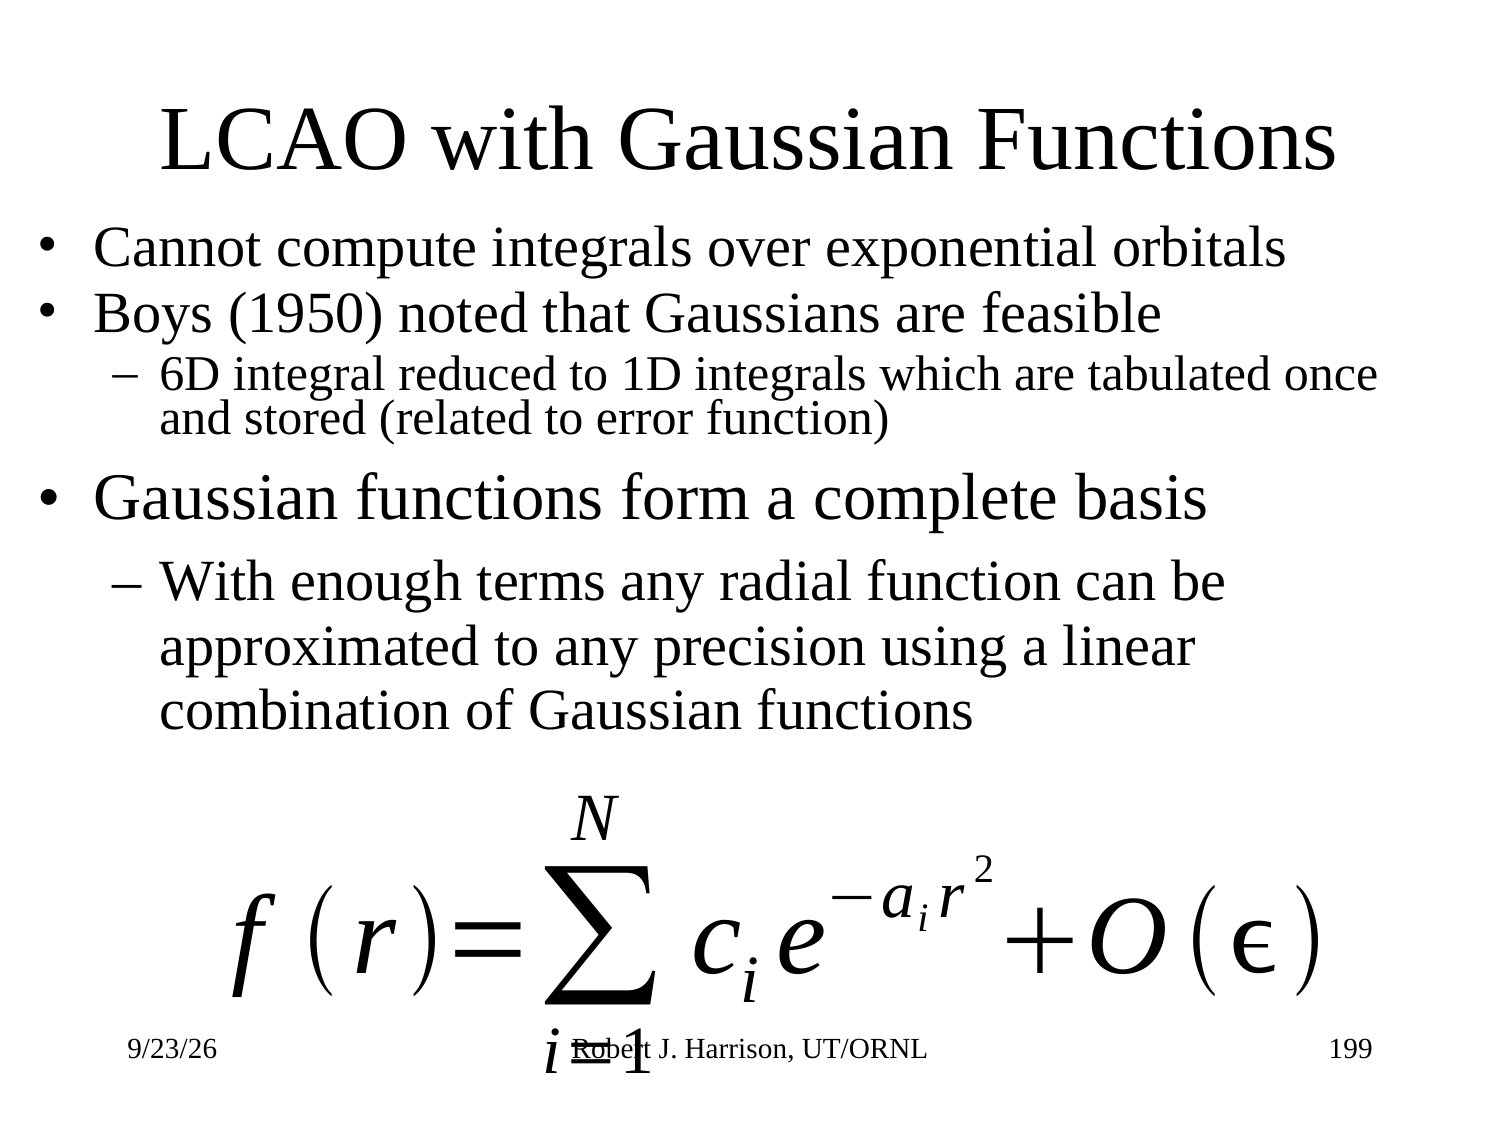

# LCAO with Gaussian Functions
Cannot compute integrals over exponential orbitals
Boys (1950) noted that Gaussians are feasible
6D integral reduced to 1D integrals which are tabulated once and stored (related to error function)
Gaussian functions form a complete basis
With enough terms any radial function can be approximated to any precision using a linear combination of Gaussian functions
Robert J. Harrison, UT/ORNL
199